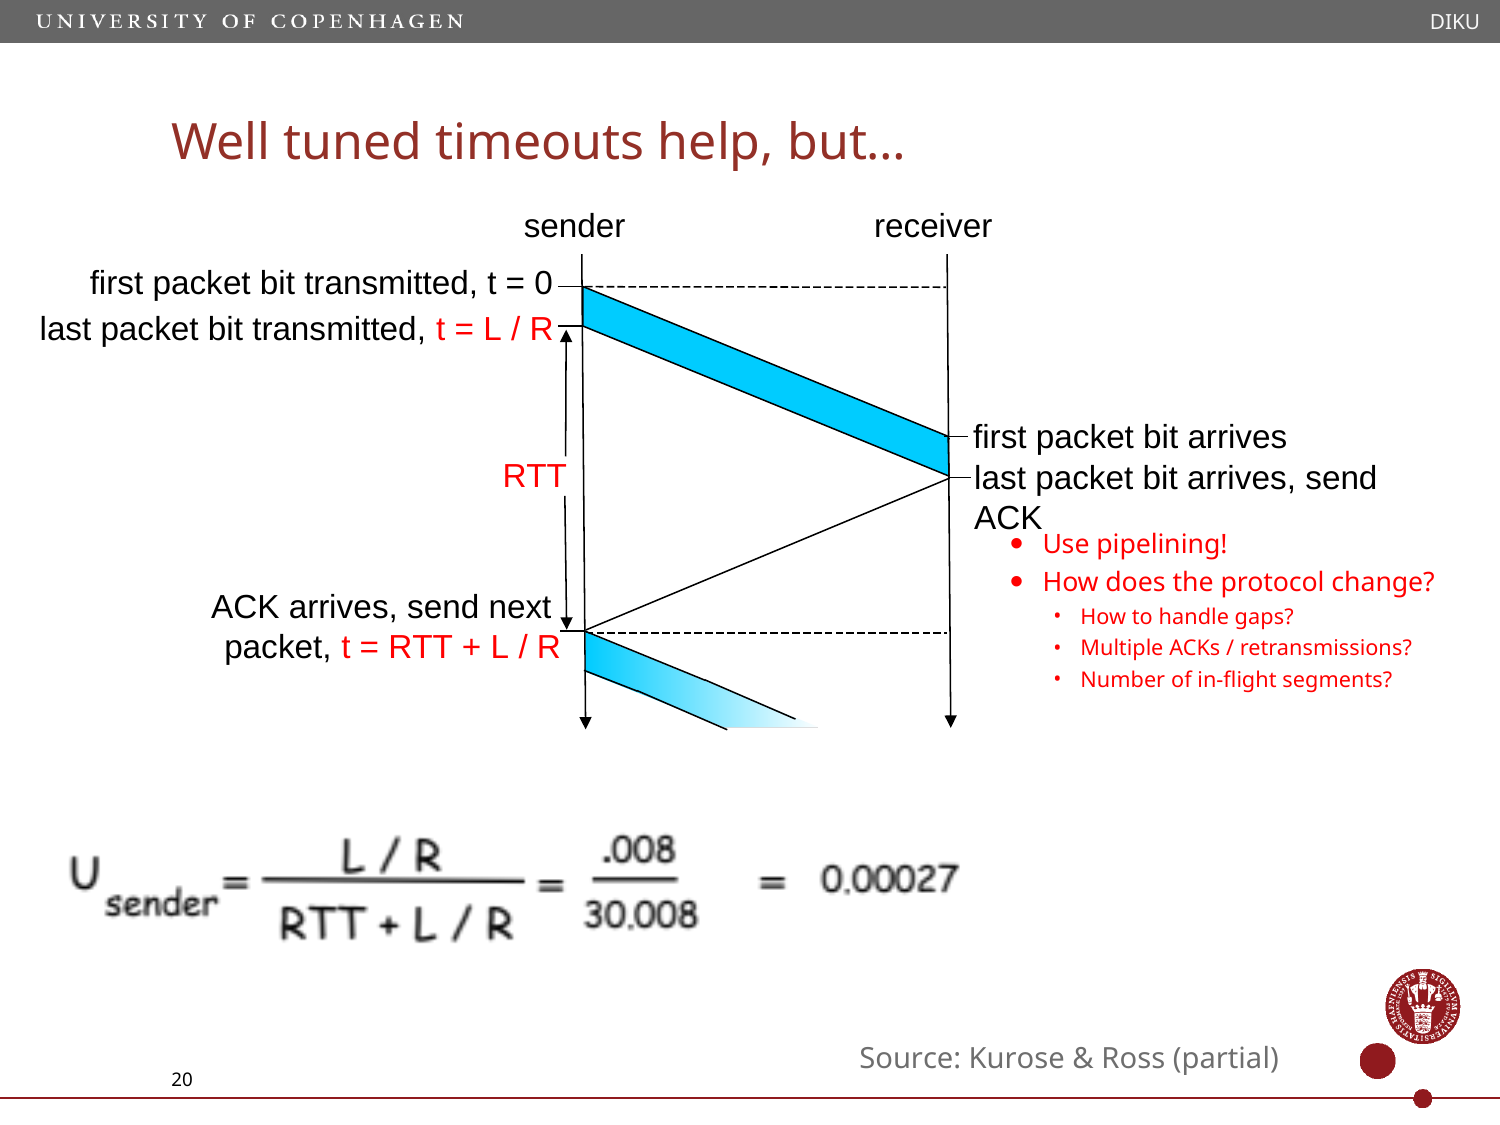

DIKU
# Well tuned timeouts help, but…
sender
receiver
first packet bit transmitted, t = 0
last packet bit transmitted, t = L / R
first packet bit arrives
RTT
last packet bit arrives, send ACK
Use pipelining!
How does the protocol change?
How to handle gaps?
Multiple ACKs / retransmissions?
Number of in-flight segments?
ACK arrives, send next
packet, t = RTT + L / R
Source: Kurose & Ross (partial)